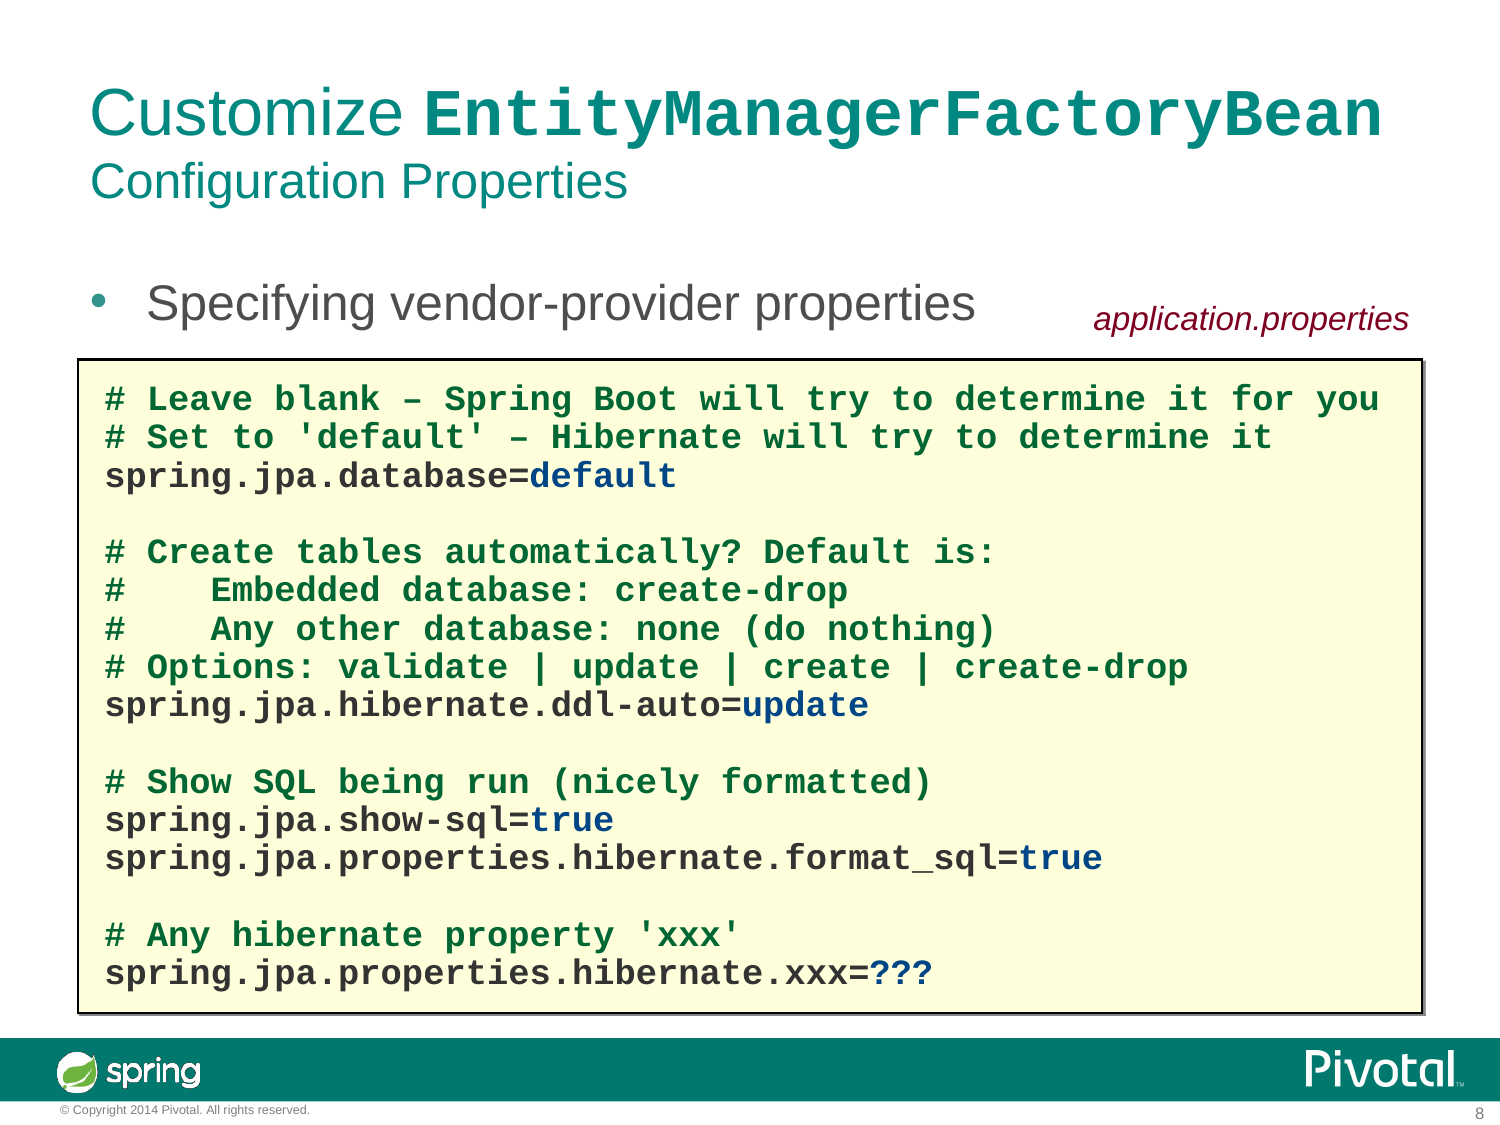

# Customize EntityManagerFactoryBean Configuration Properties
Specifying vendor-provider properties
application.properties
# Leave blank – Spring Boot will try to determine it for you
# Set to 'default' – Hibernate will try to determine it
spring.jpa.database=default
# Create tables automatically? Default is:
# Embedded database: create-drop
# Any other database: none (do nothing)
# Options: validate | update | create | create-drop
spring.jpa.hibernate.ddl-auto=update
# Show SQL being run (nicely formatted)
spring.jpa.show-sql=true
spring.jpa.properties.hibernate.format_sql=true
# Any hibernate property 'xxx'
spring.jpa.properties.hibernate.xxx=???